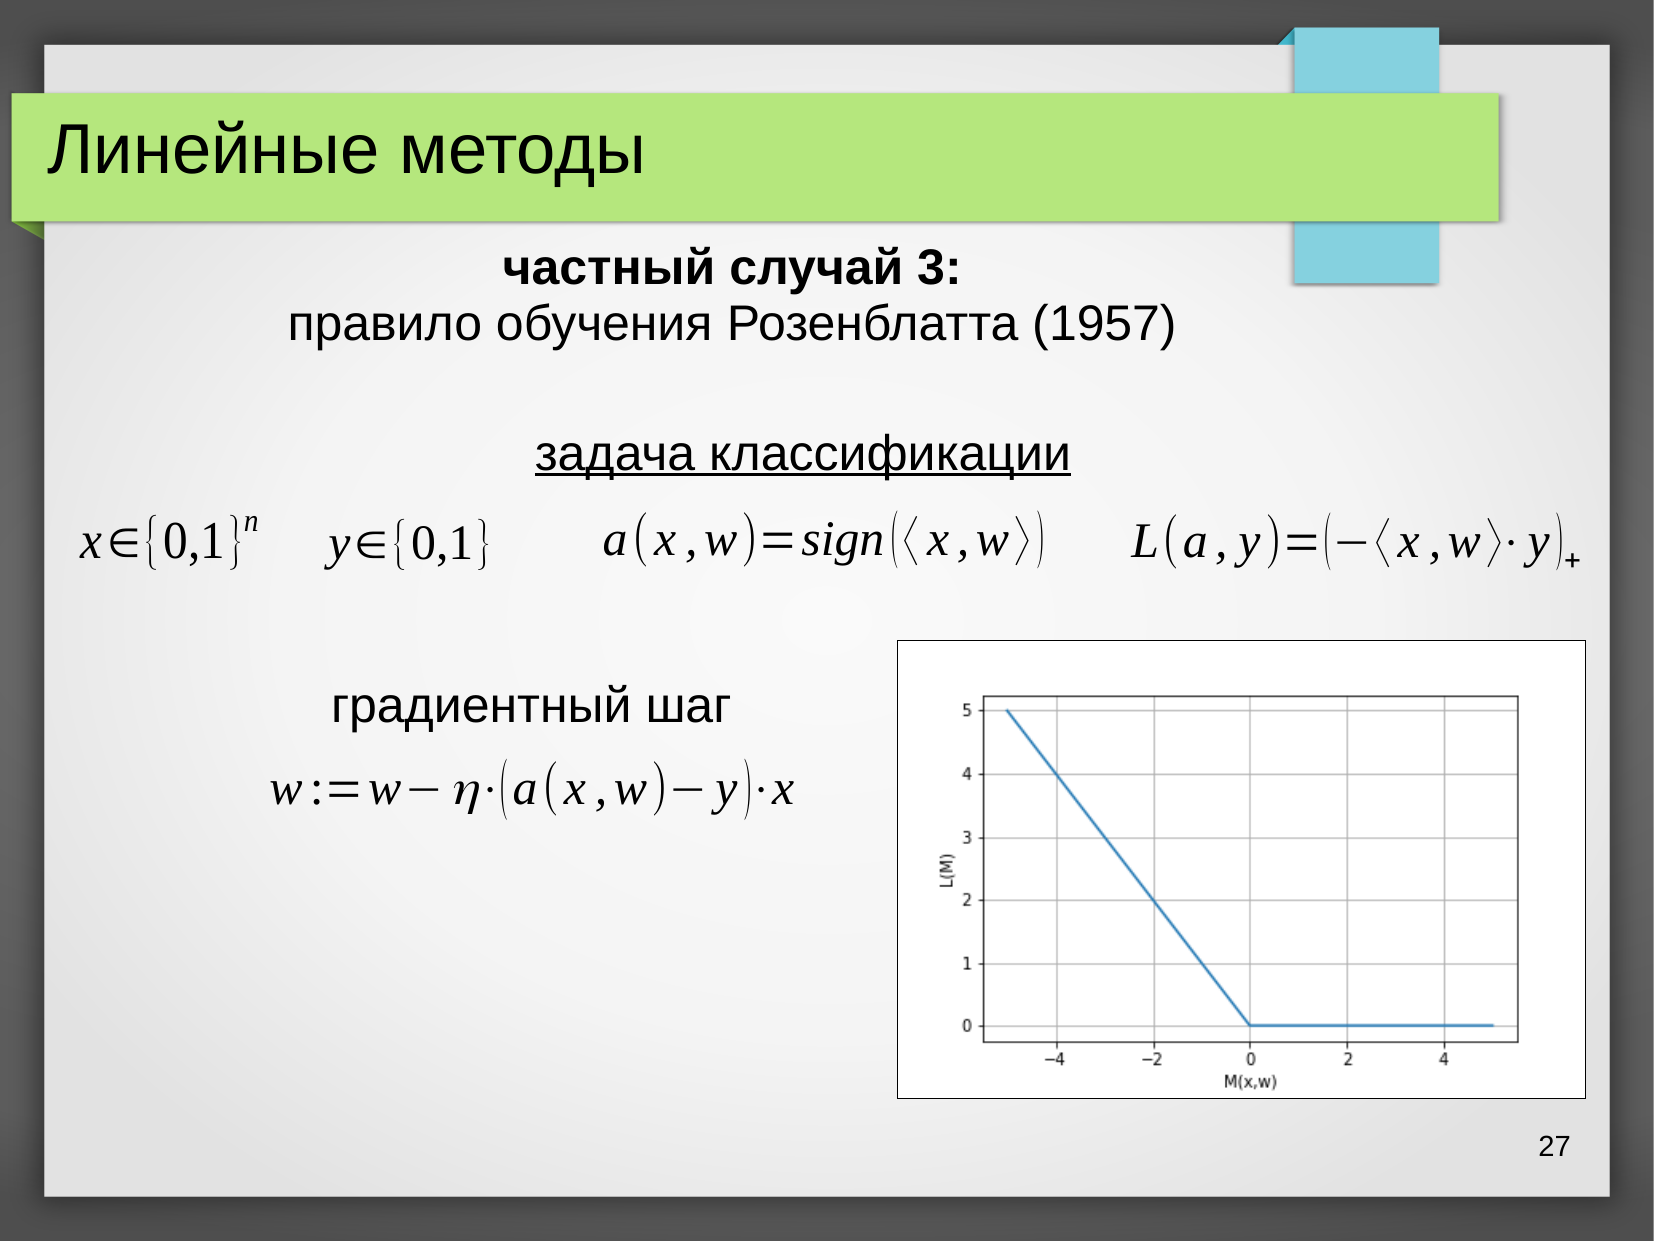

# Линейные методы
частный случай 3:
правило обучения Розенблатта (1957)
задача классификации
градиентный шаг
27